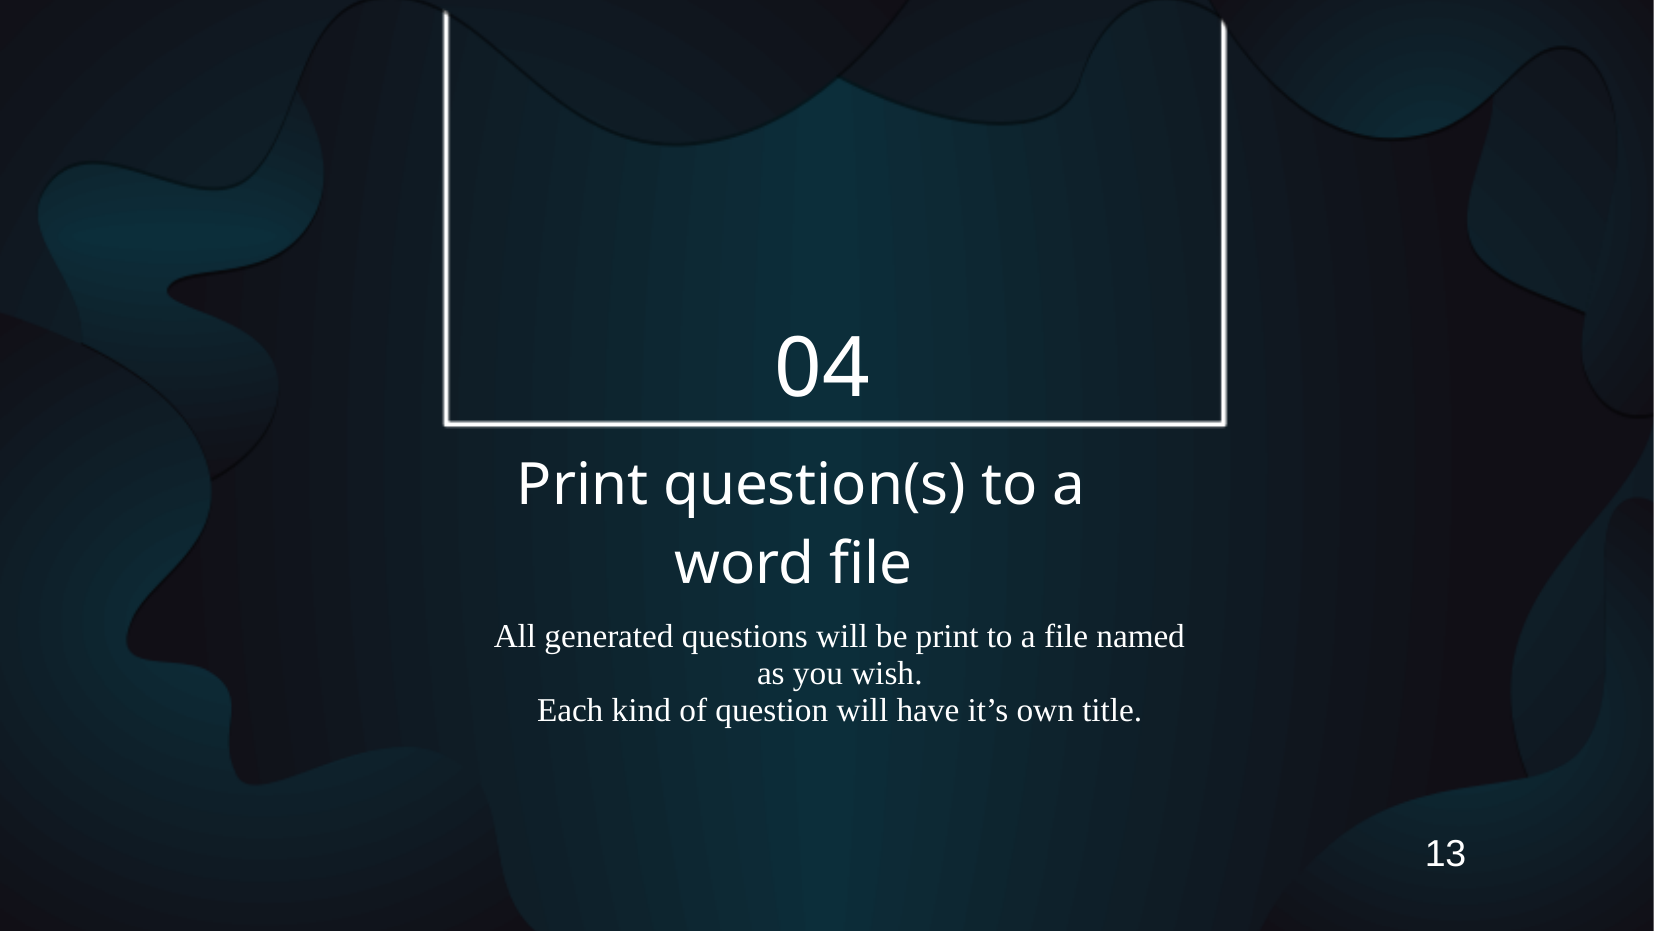

# 04
Print question(s) to a word file
All generated questions will be print to a file named as you wish.
Each kind of question will have it’s own title.
13
14